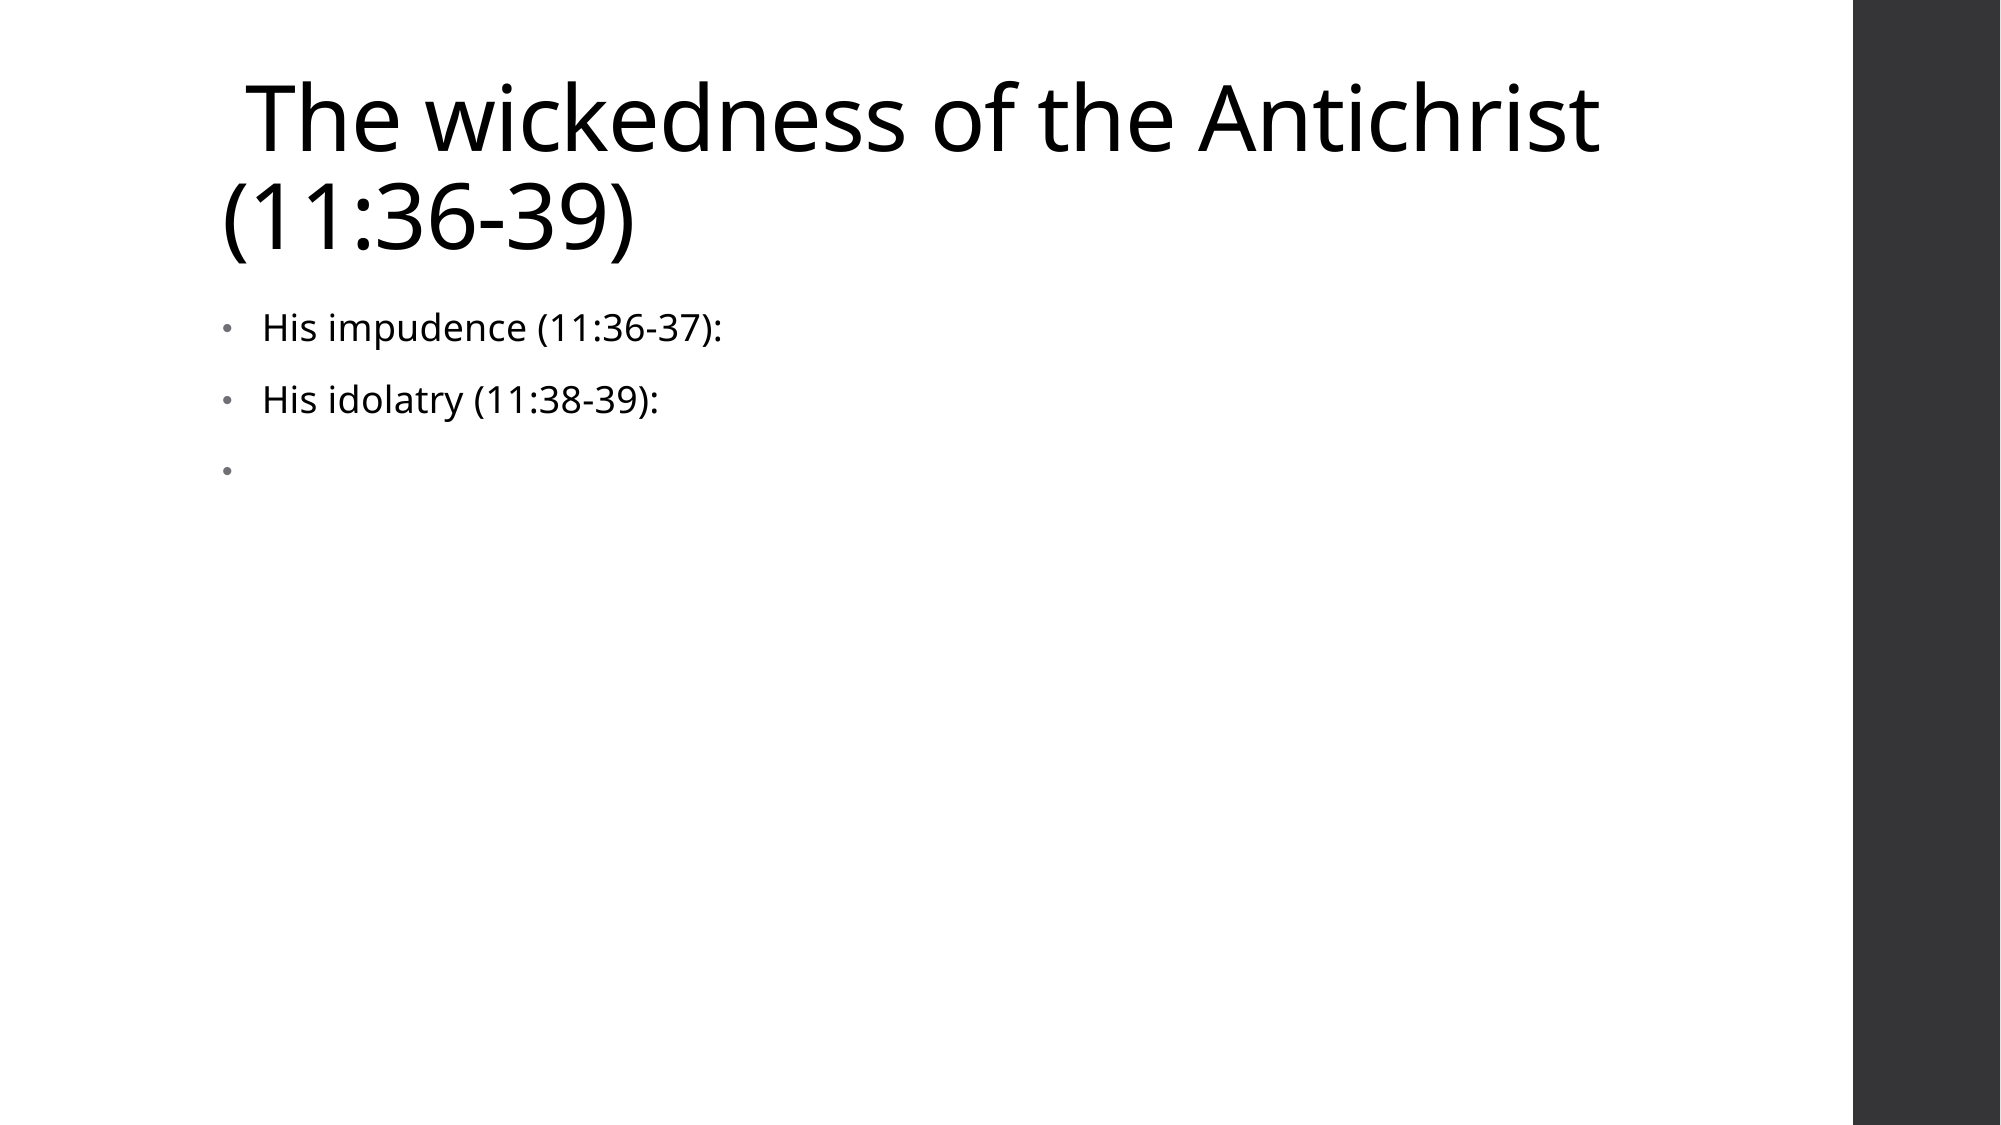

# The wickedness of the Antichrist (11:36-39)
 His impudence (11:36-37):
 His idolatry (11:38-39):